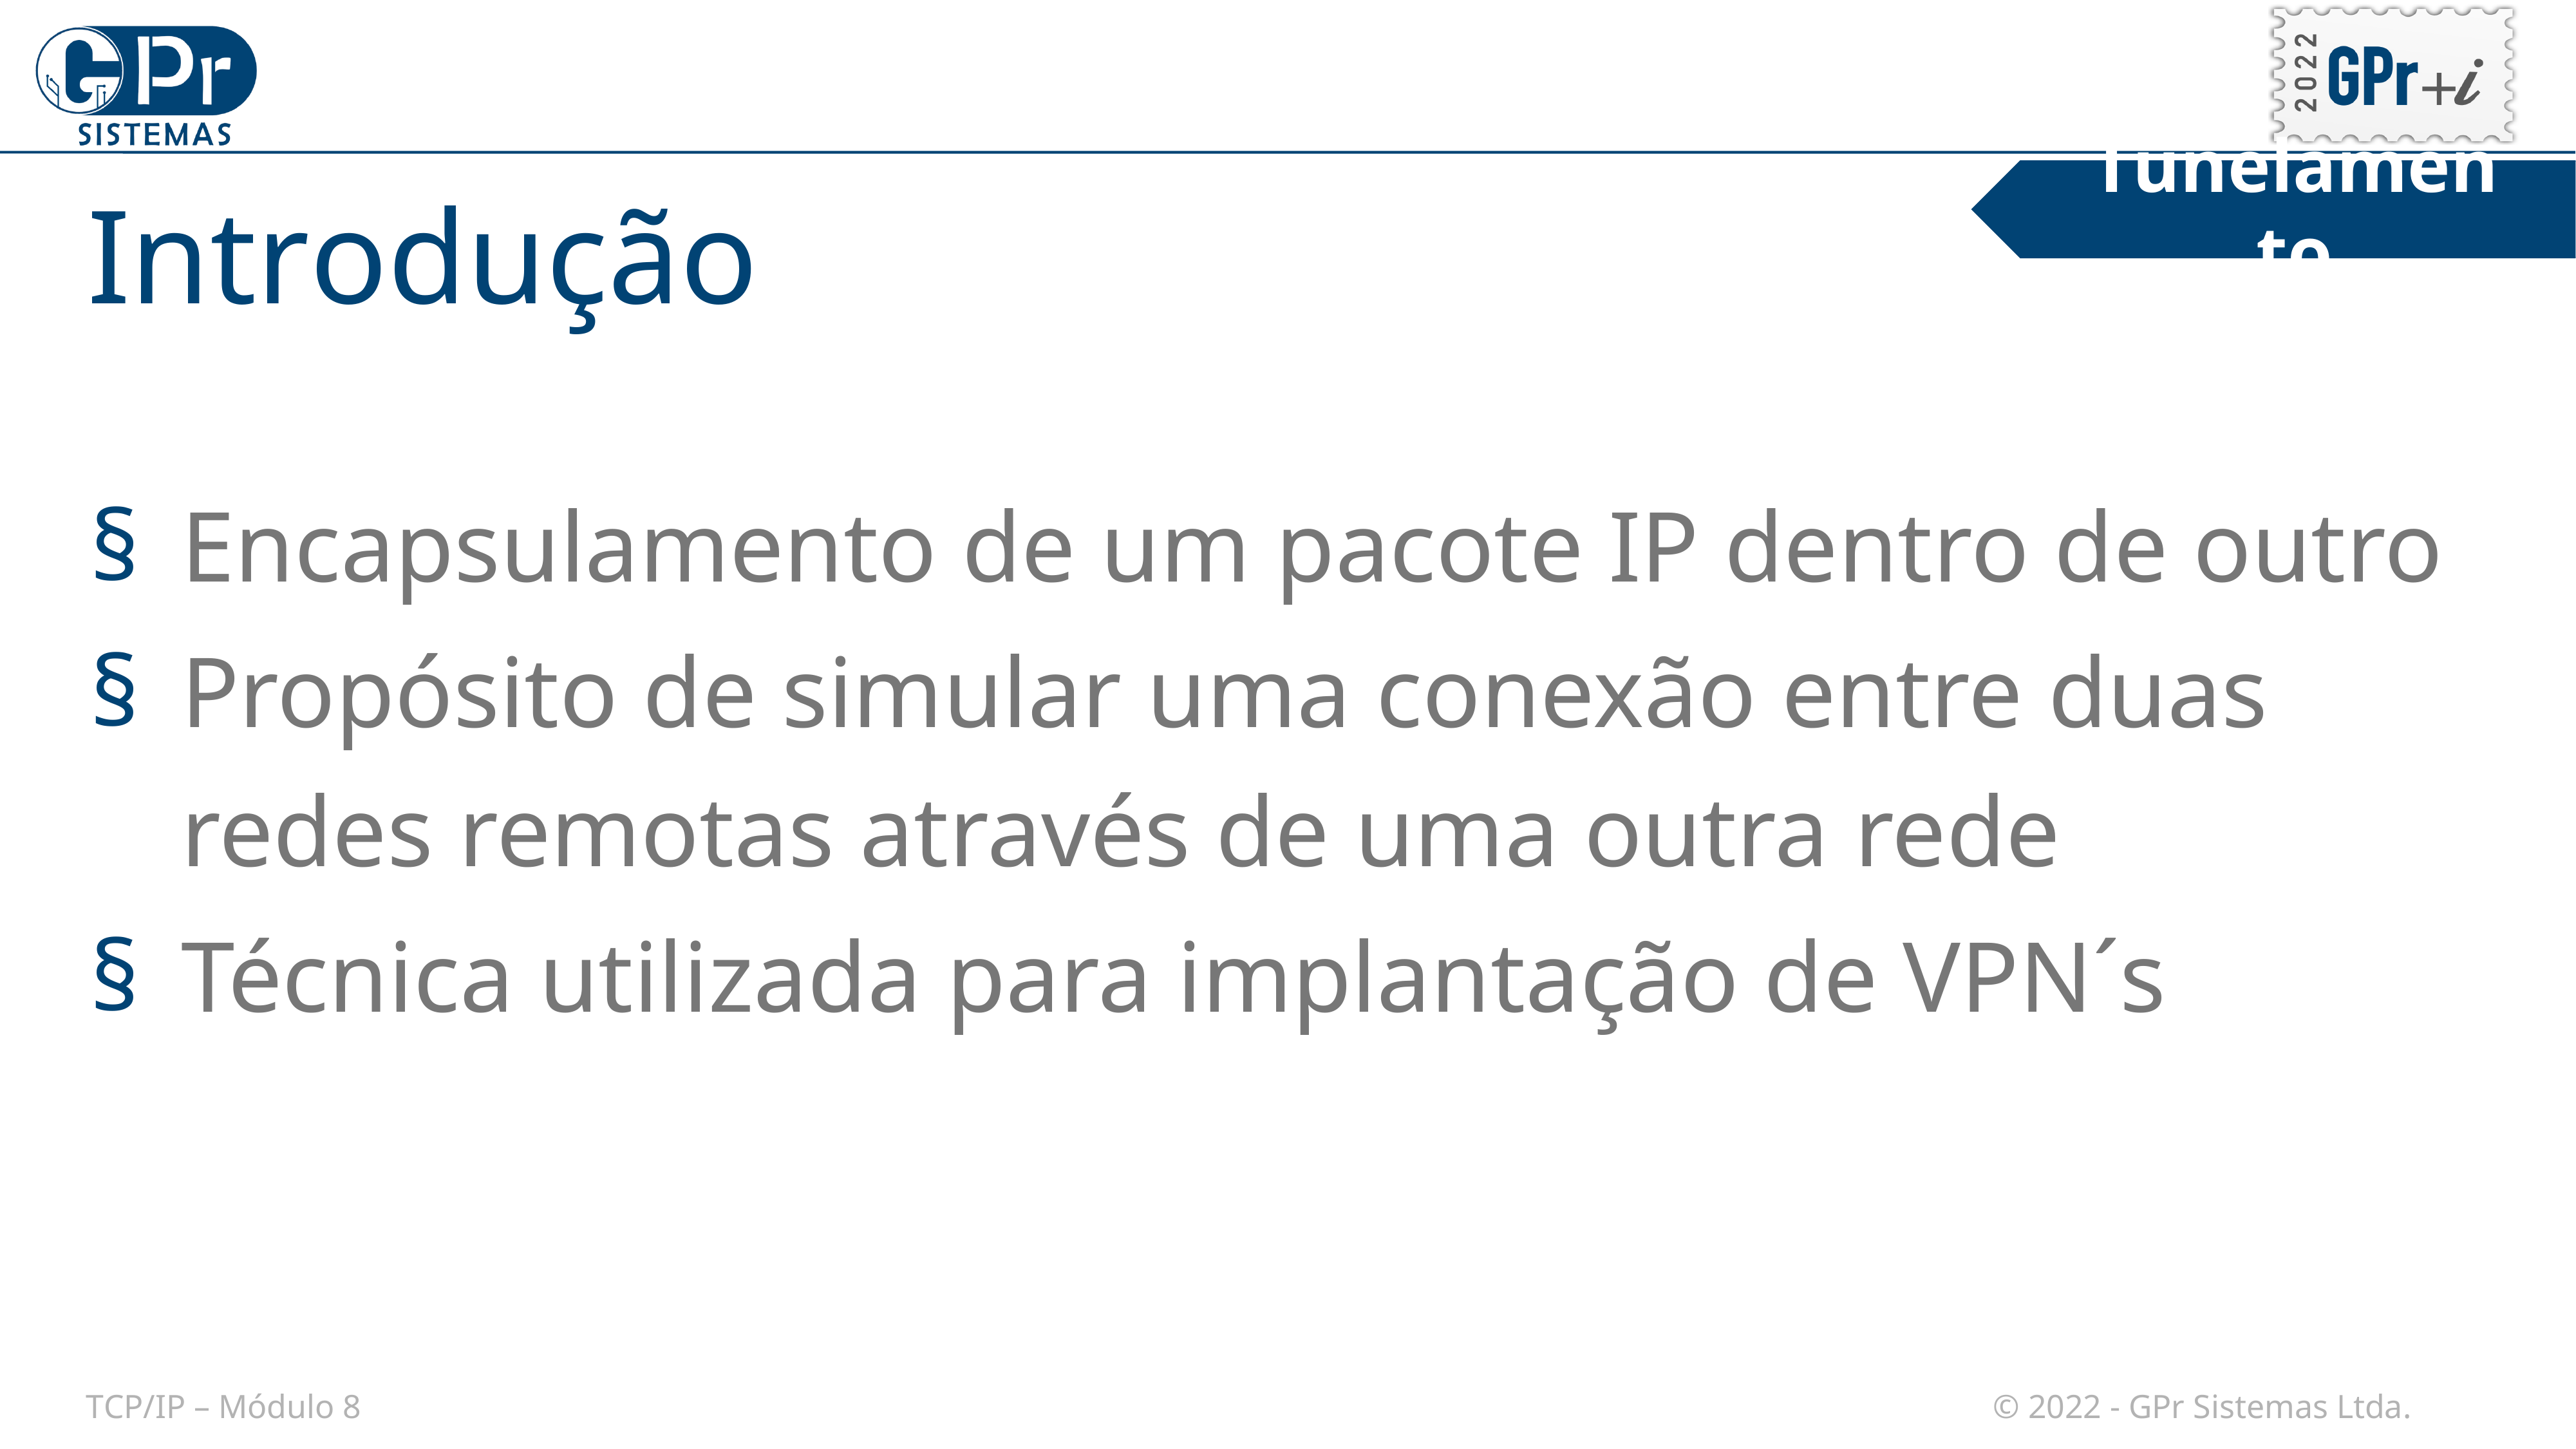

Tunelamento
Introdução
# Encapsulamento de um pacote IP dentro de outro
Propósito de simular uma conexão entre duas redes remotas através de uma outra rede
Técnica utilizada para implantação de VPN´s